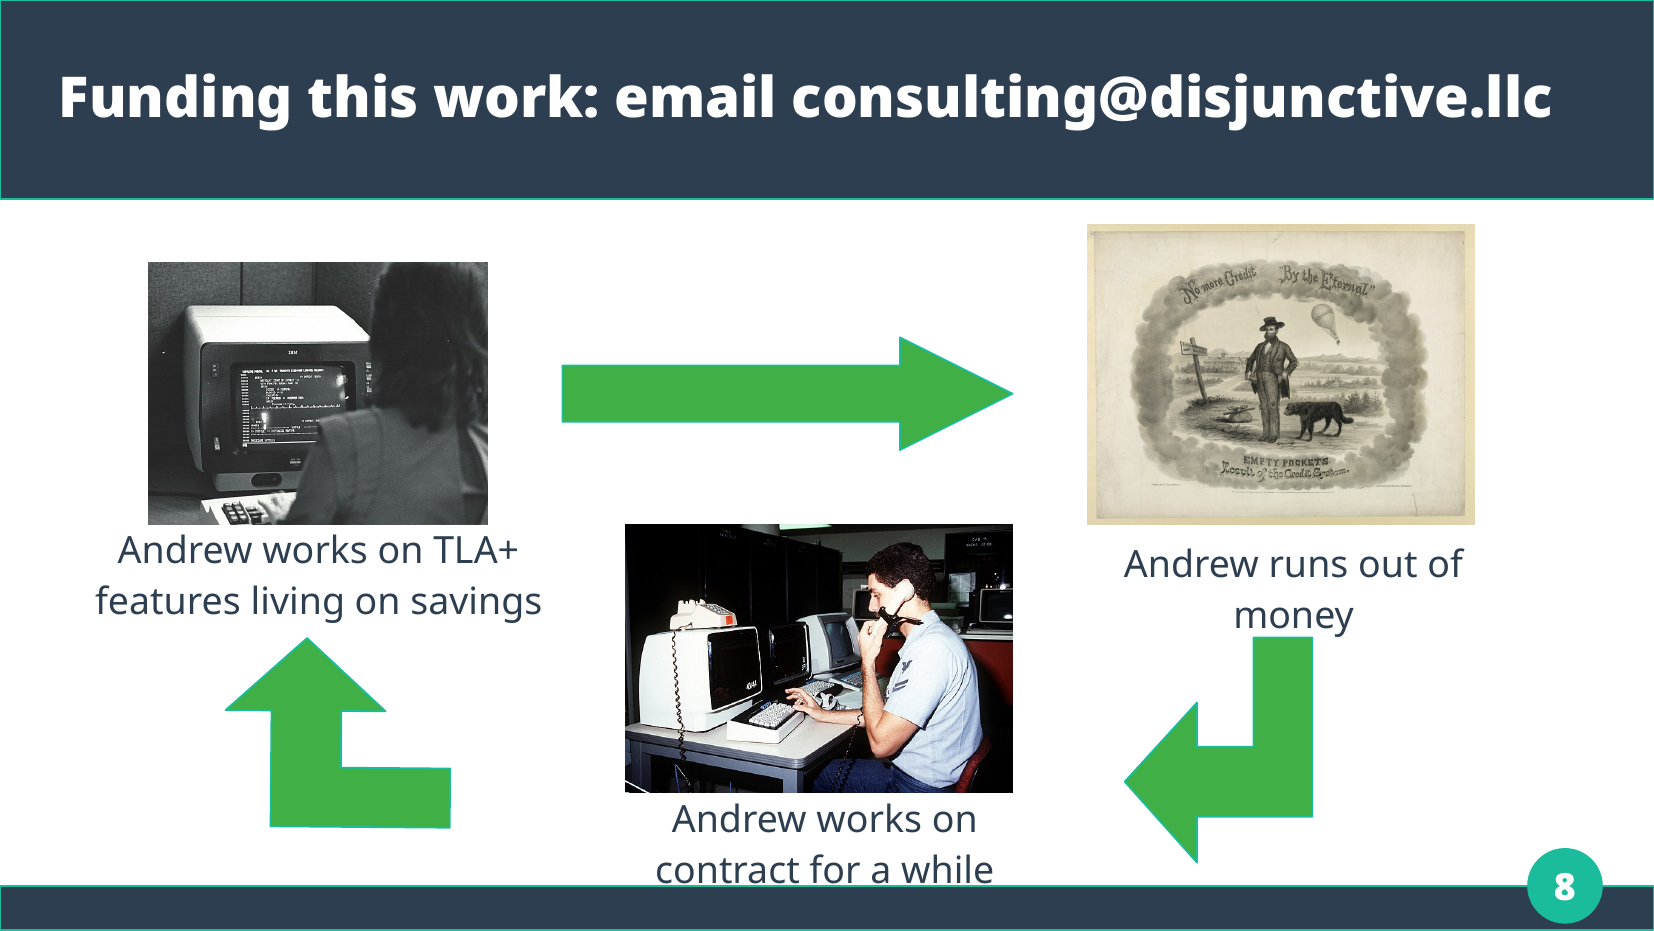

# Funding this work: email consulting@disjunctive.llc
Andrew works on TLA+ features living on savings
Andrew runs out of money
Andrew works on contract for a while
8